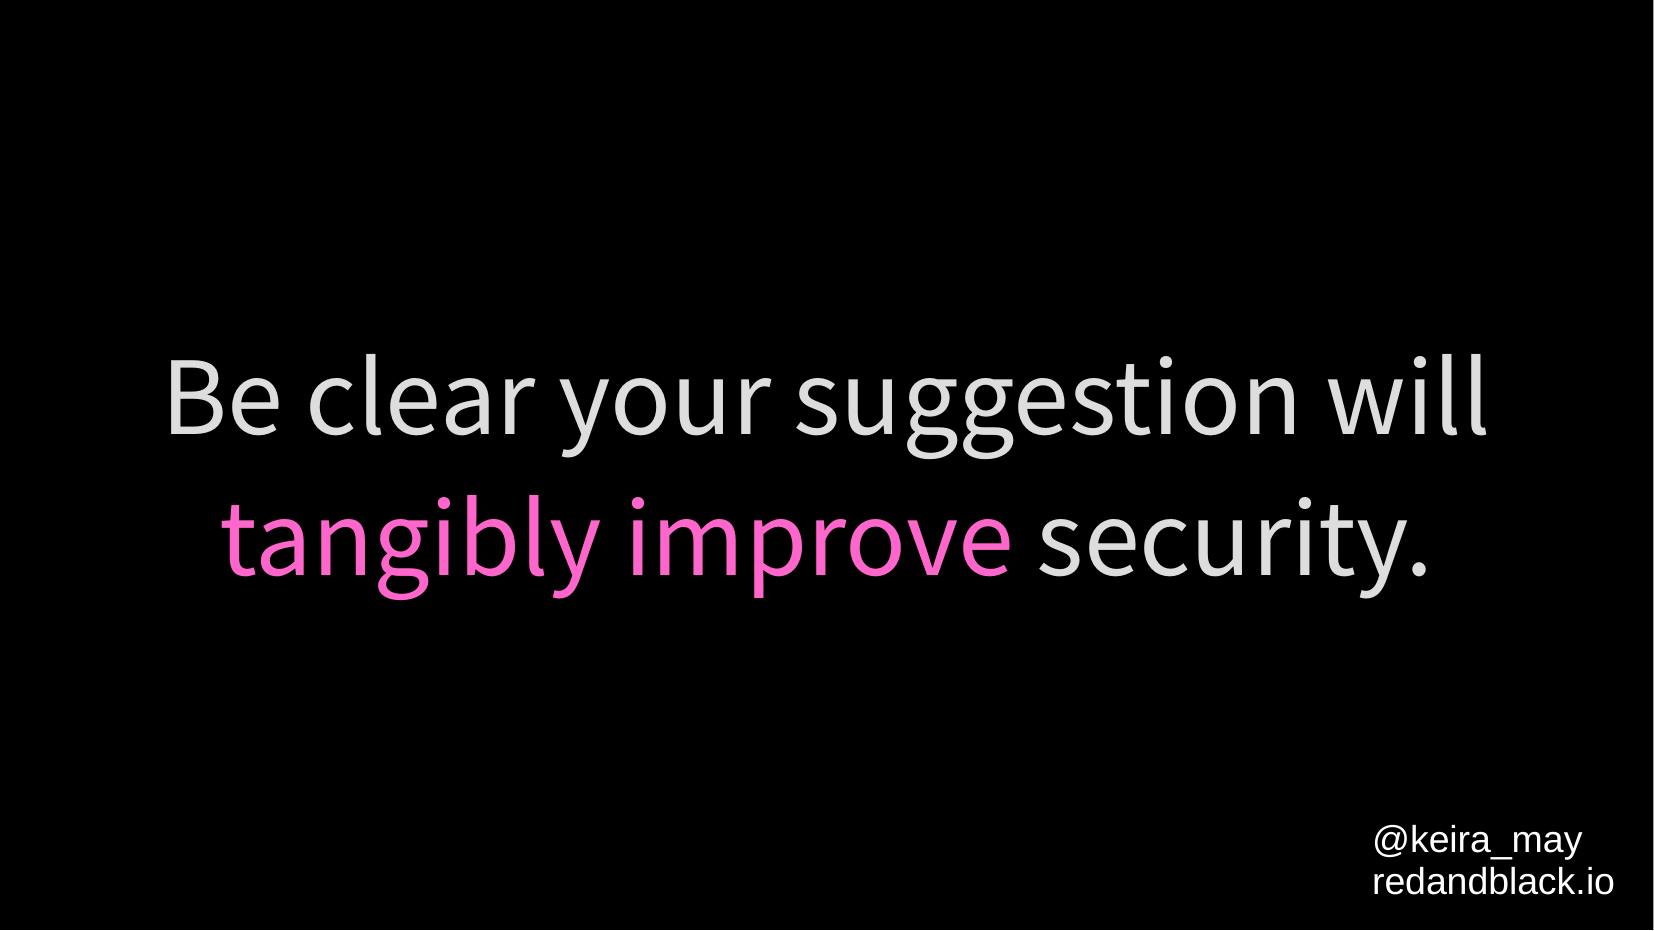

# Be clear your suggestion will tangibly improve security.
@keira_may
redandblack.io